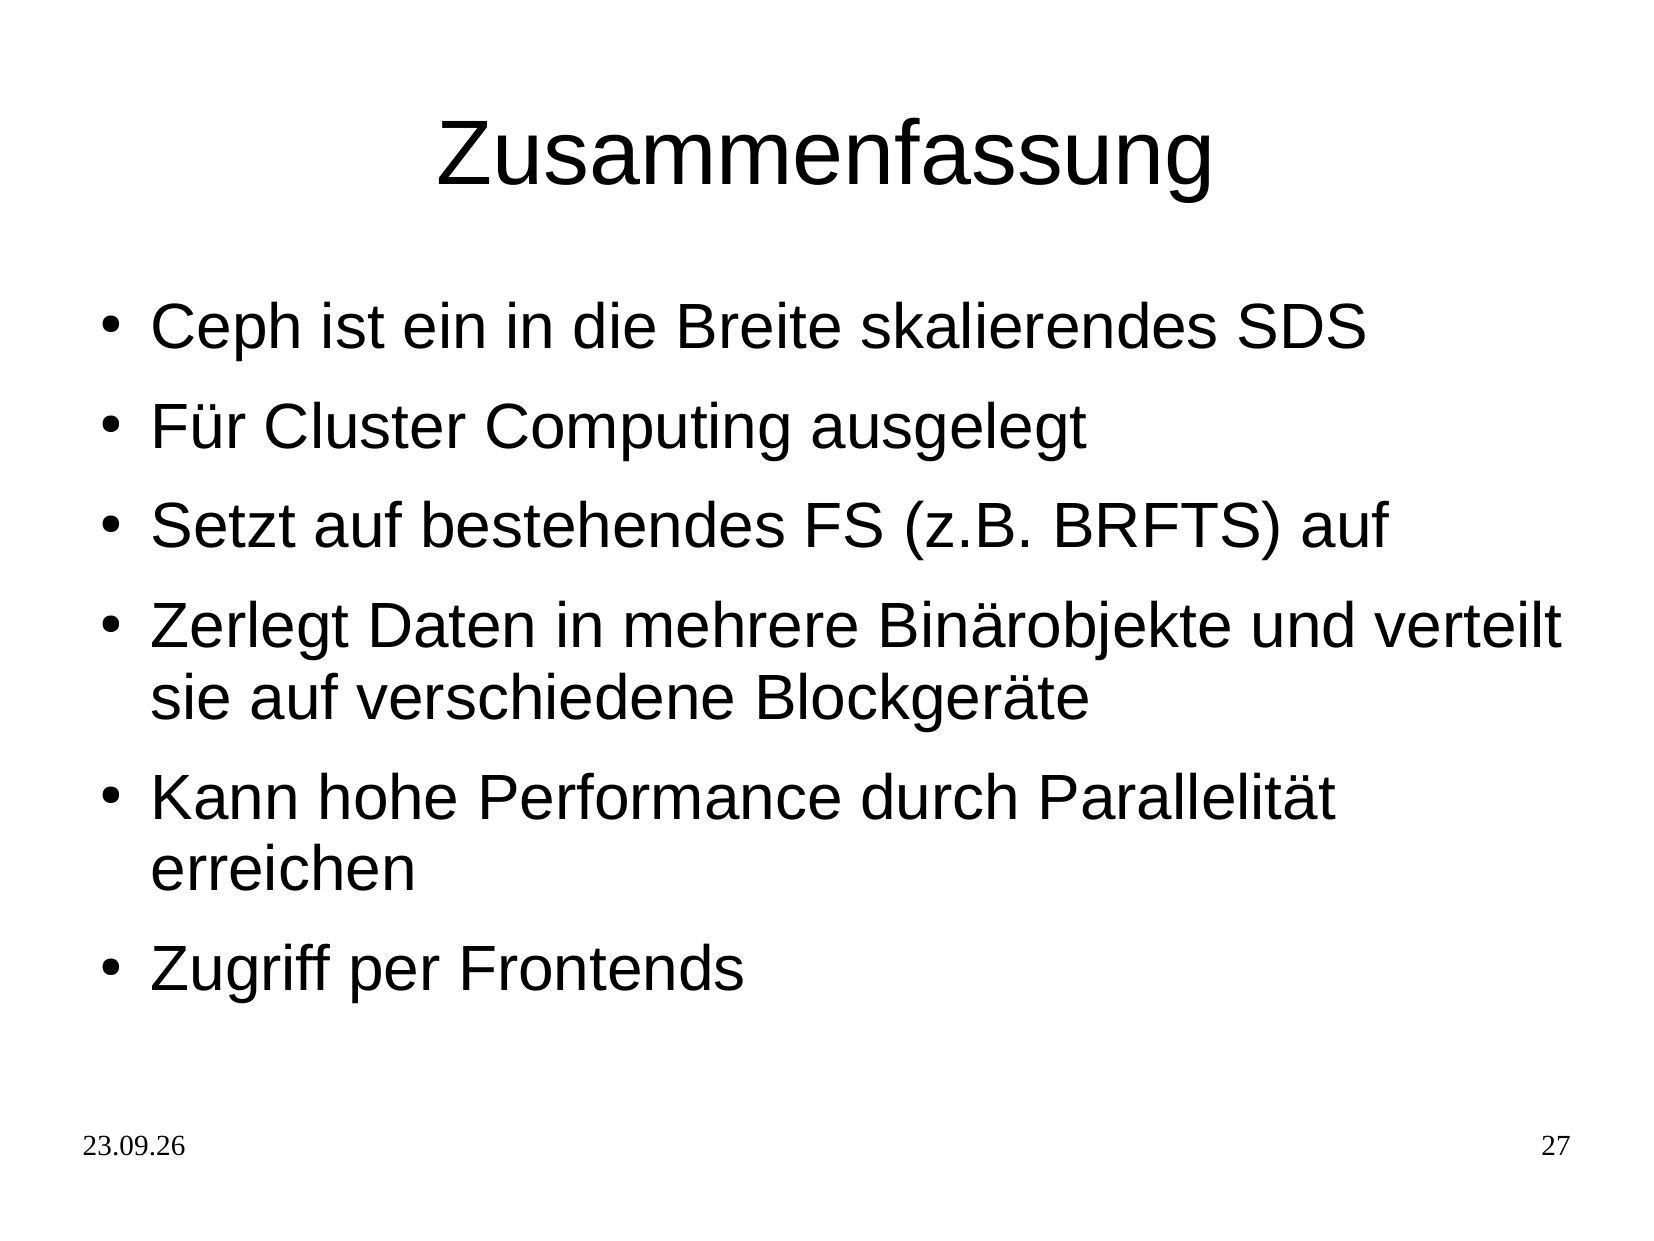

# Zusammenfassung
Ceph ist ein in die Breite skalierendes SDS
Für Cluster Computing ausgelegt
Setzt auf bestehendes FS (z.B. BRFTS) auf
Zerlegt Daten in mehrere Binärobjekte und verteilt sie auf verschiedene Blockgeräte
Kann hohe Performance durch Parallelität erreichen
Zugriff per Frontends
27